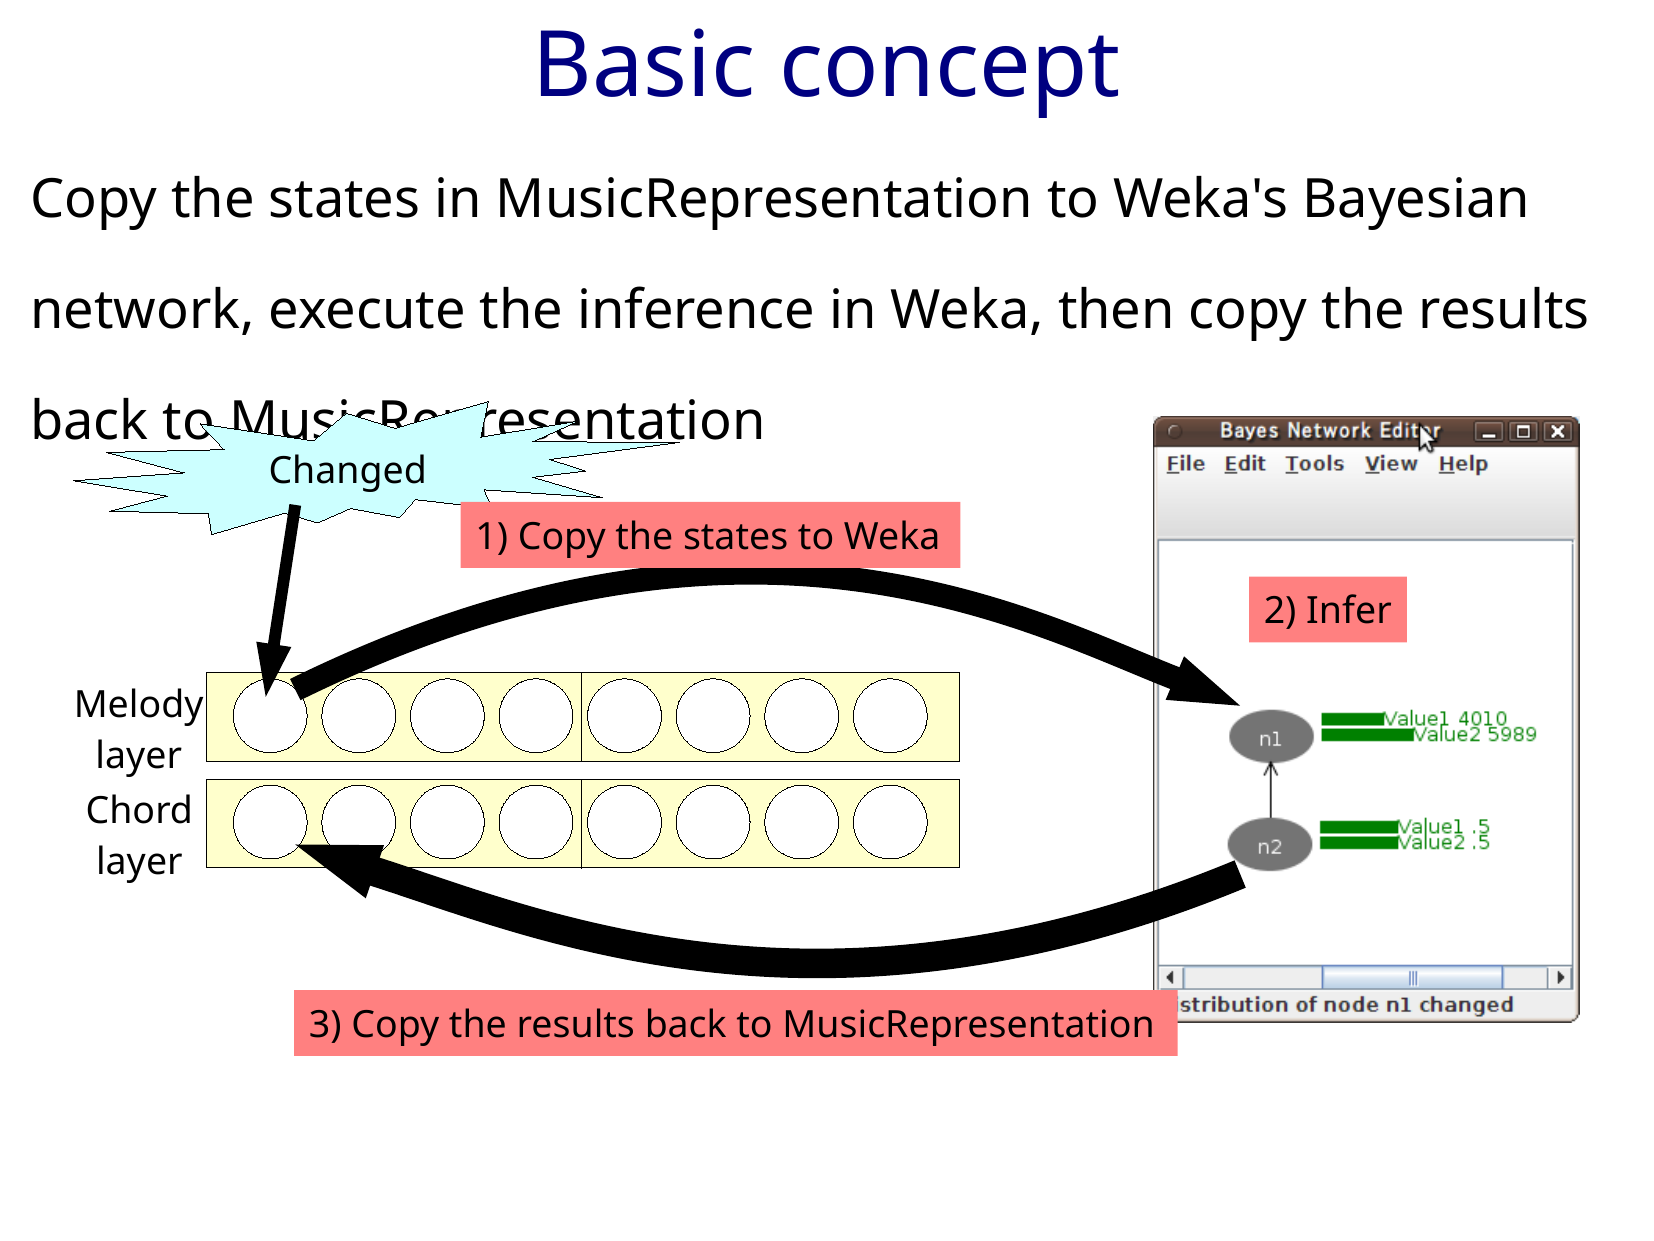

# Basic concept
Copy the states in MusicRepresentation to Weka's Bayesian
network, execute the inference in Weka, then copy the results
back to MusicRepresentation
Changed
1) Copy the states to Weka
2) Infer
Melody
layer
Chord
layer
3) Copy the results back to MusicRepresentation